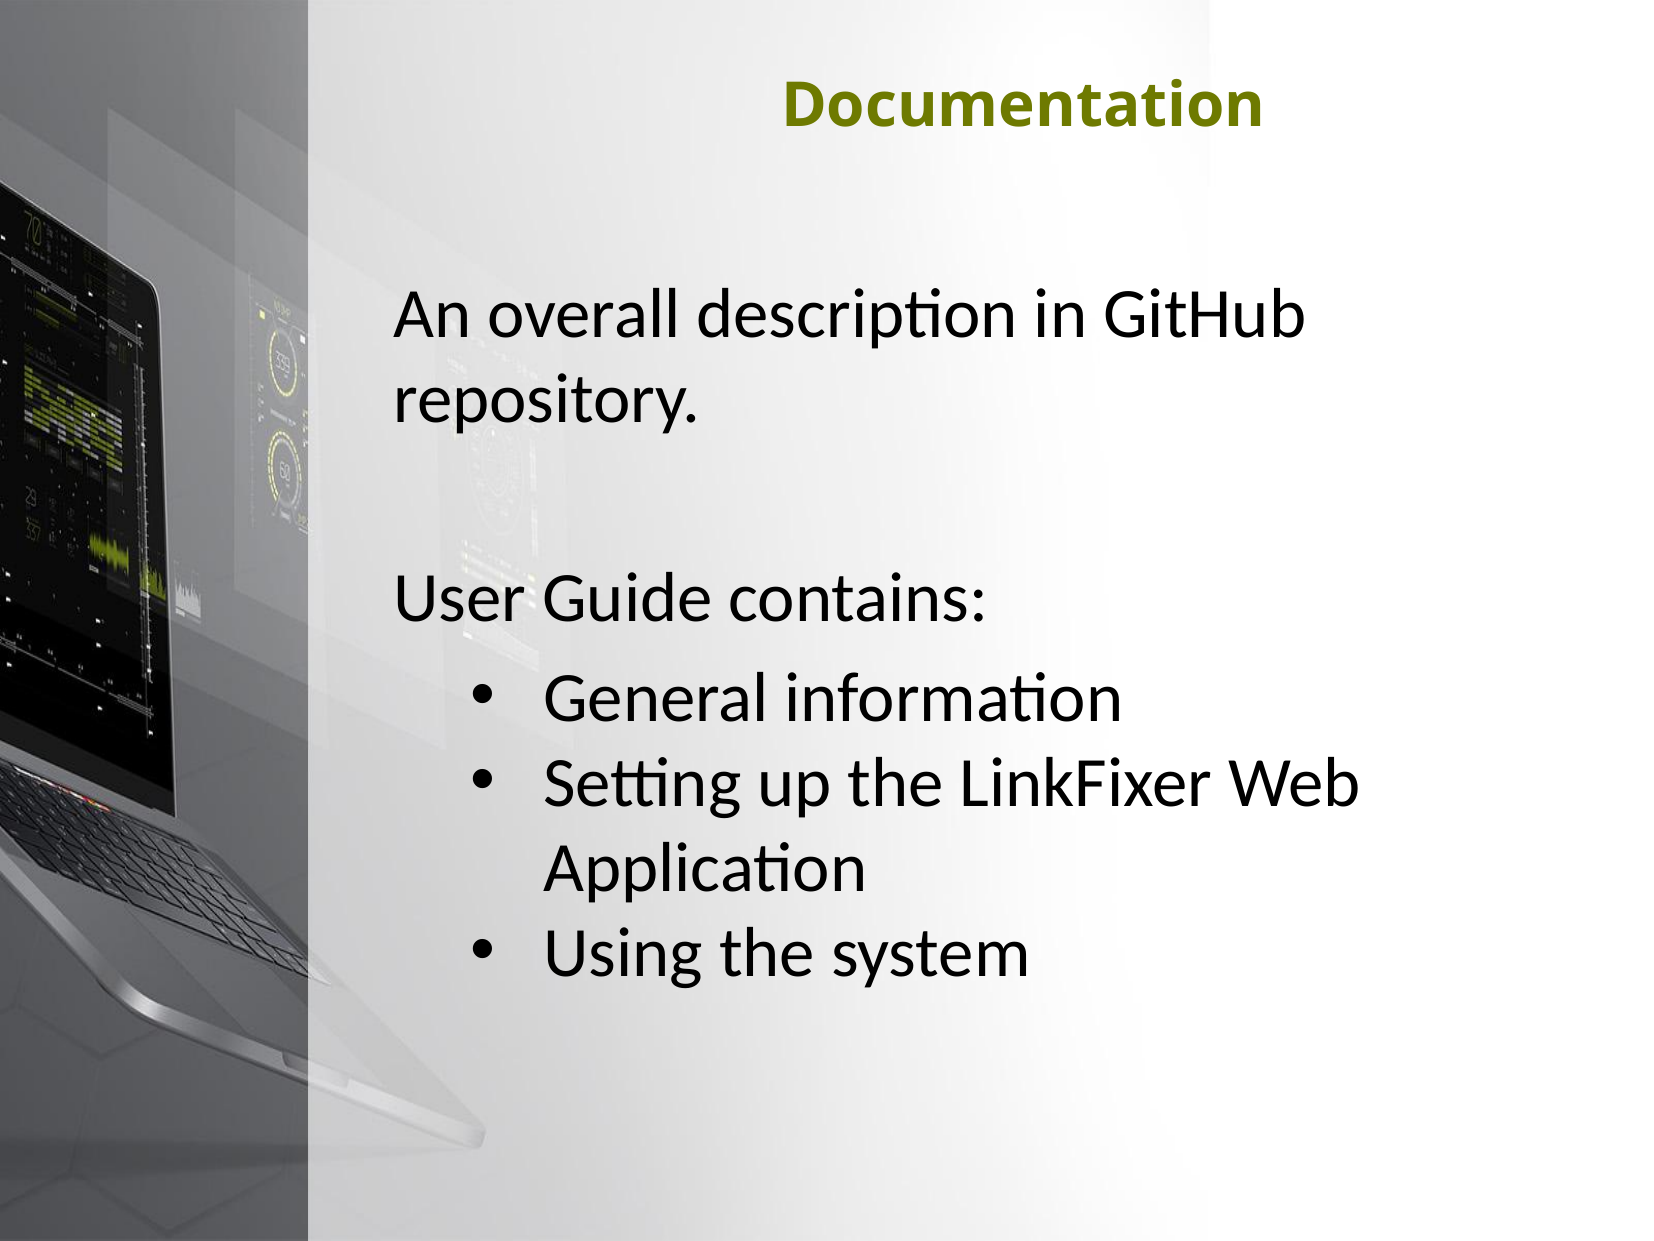

Documentation
# An overall description in GitHub repository.
User Guide contains:
General information
Setting up the LinkFixer Web Application
Using the system